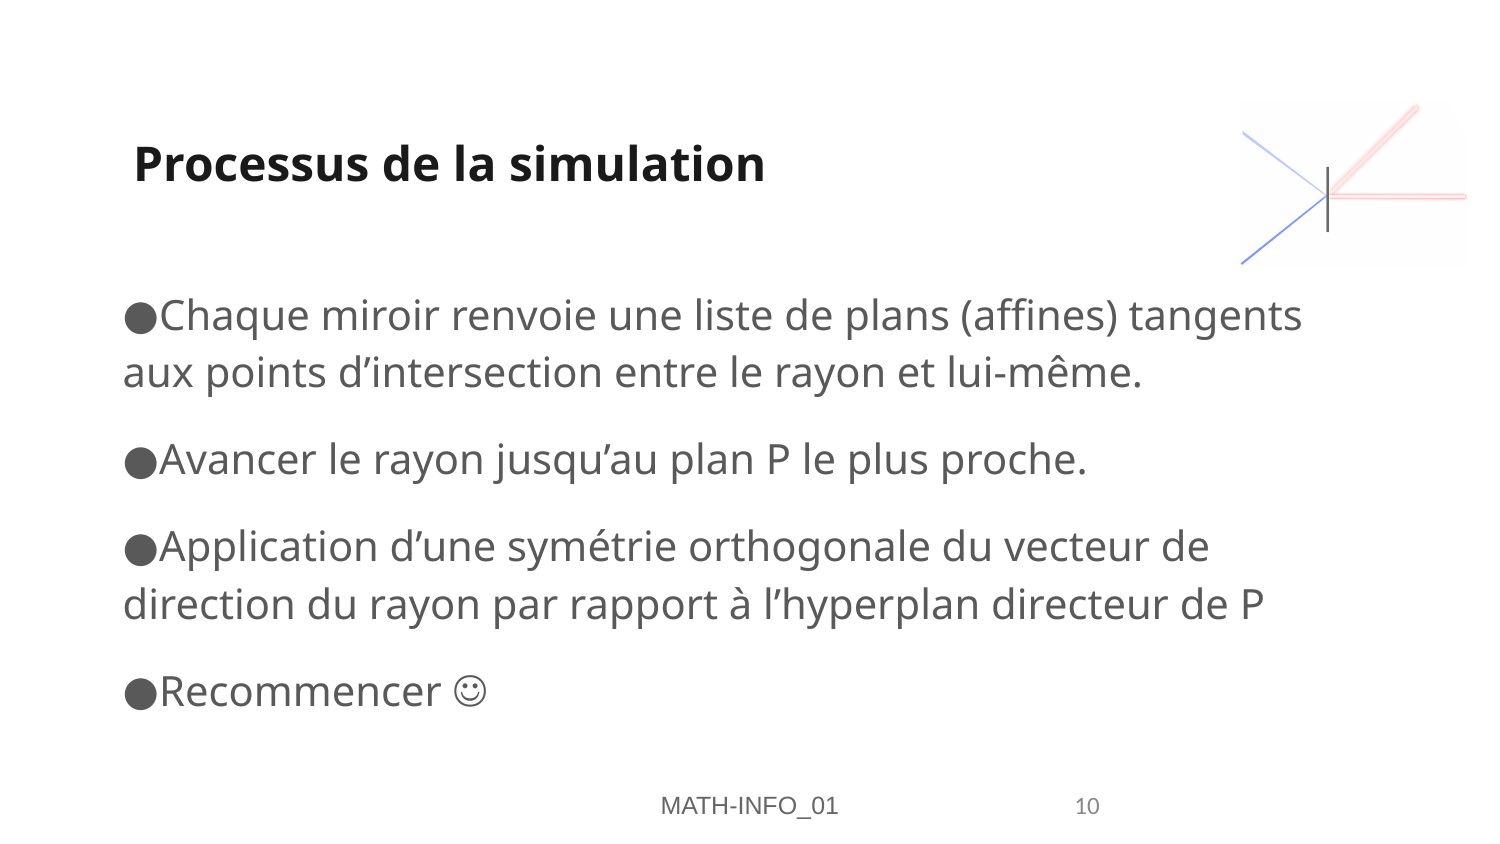

# Processus de la simulation
Chaque miroir renvoie une liste de plans (affines) tangents aux points d’intersection entre le rayon et lui-même.
Avancer le rayon jusqu’au plan P le plus proche.
Application d’une symétrie orthogonale du vecteur de direction du rayon par rapport à l’hyperplan directeur de P
Recommencer 
MATH-INFO_01